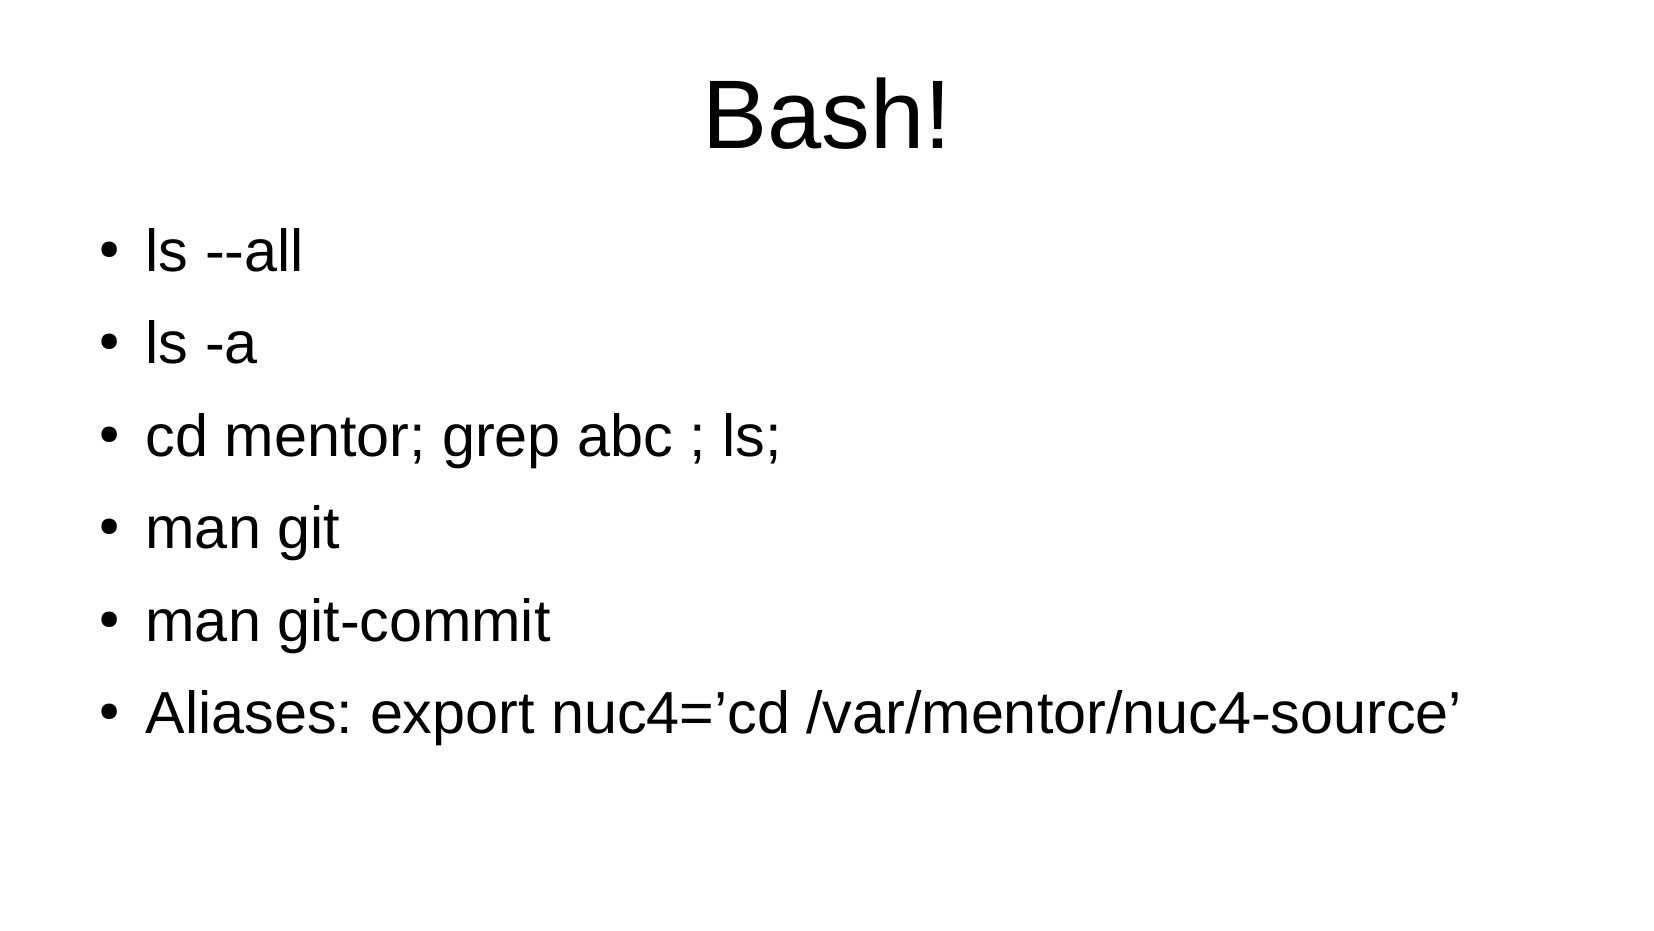

# Bash!
ls --all
ls -a
cd mentor; grep abc ; ls;
man git
man git-commit
Aliases: export nuc4=’cd /var/mentor/nuc4-source’